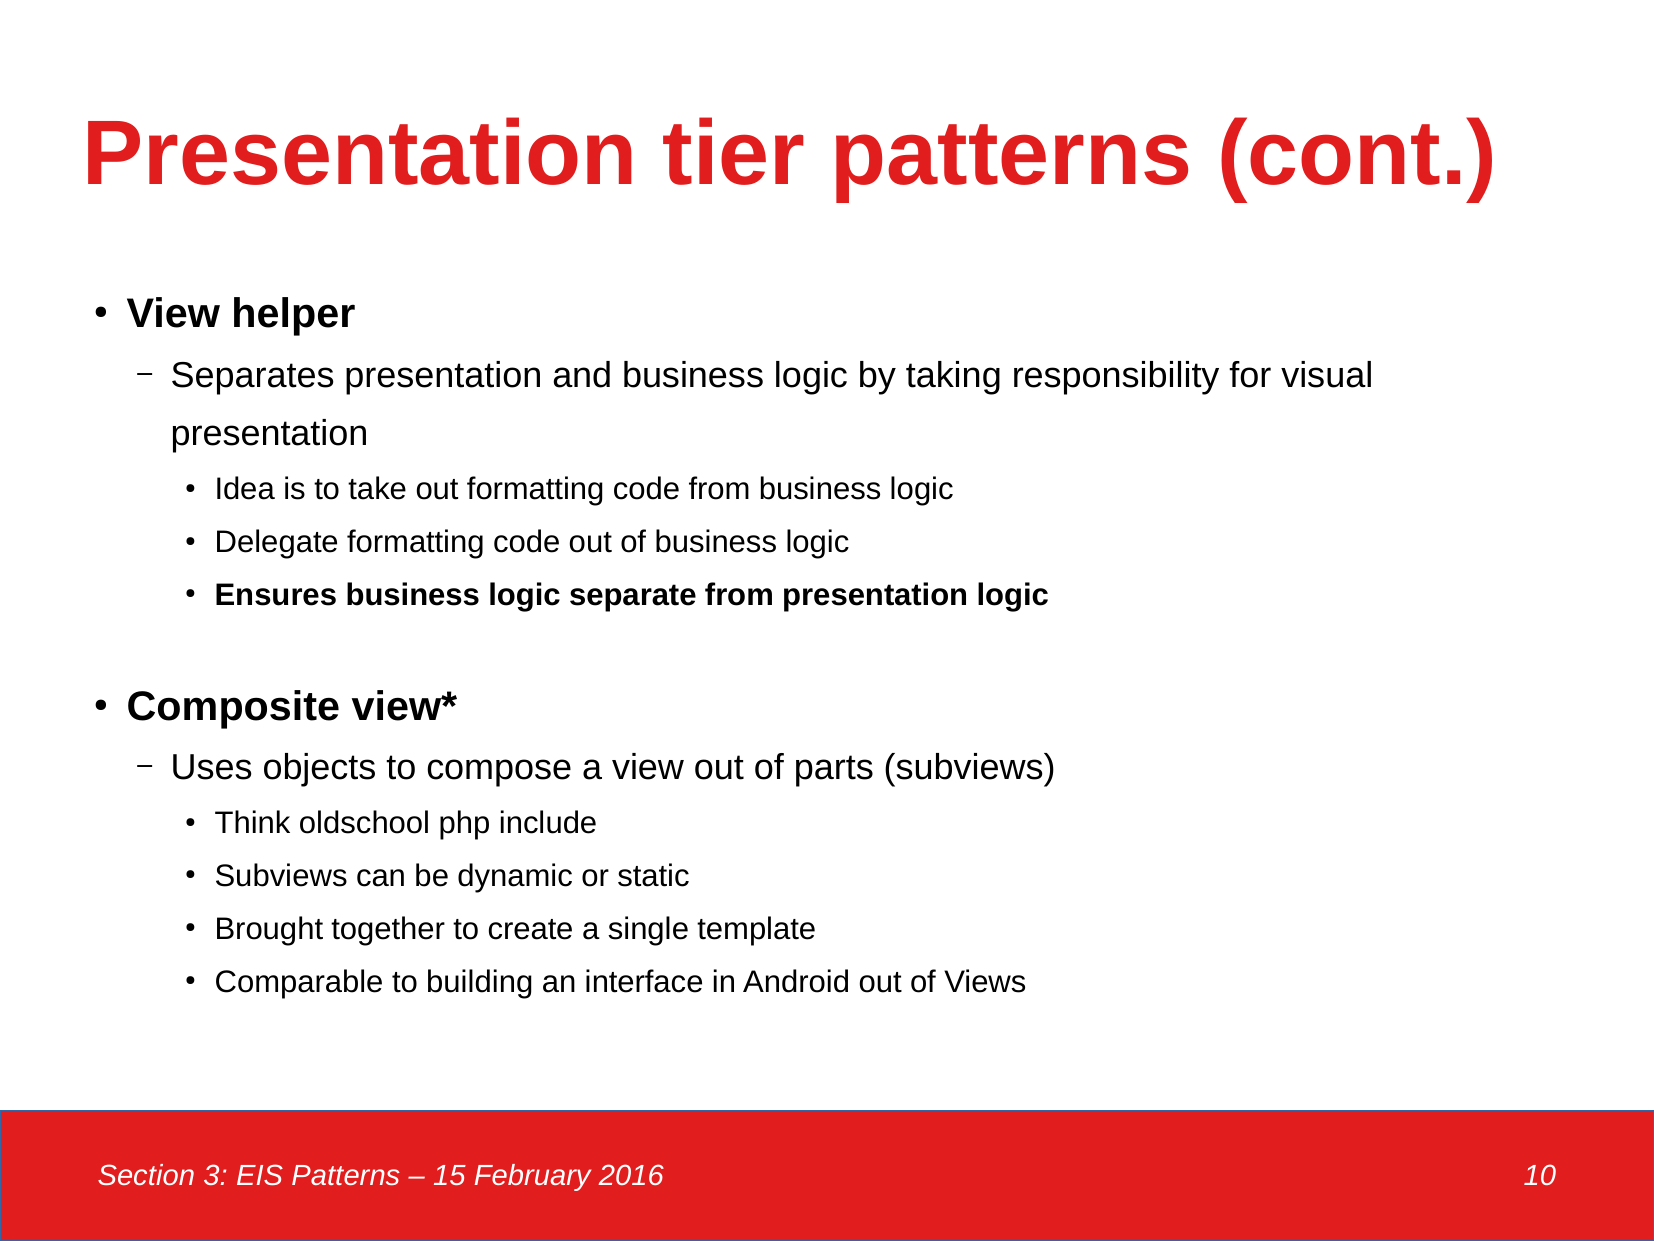

# Presentation tier patterns (cont.)
View helper
Separates presentation and business logic by taking responsibility for visual presentation
Idea is to take out formatting code from business logic
Delegate formatting code out of business logic
Ensures business logic separate from presentation logic
Composite view*
Uses objects to compose a view out of parts (subviews)
Think oldschool php include
Subviews can be dynamic or static
Brought together to create a single template
Comparable to building an interface in Android out of Views